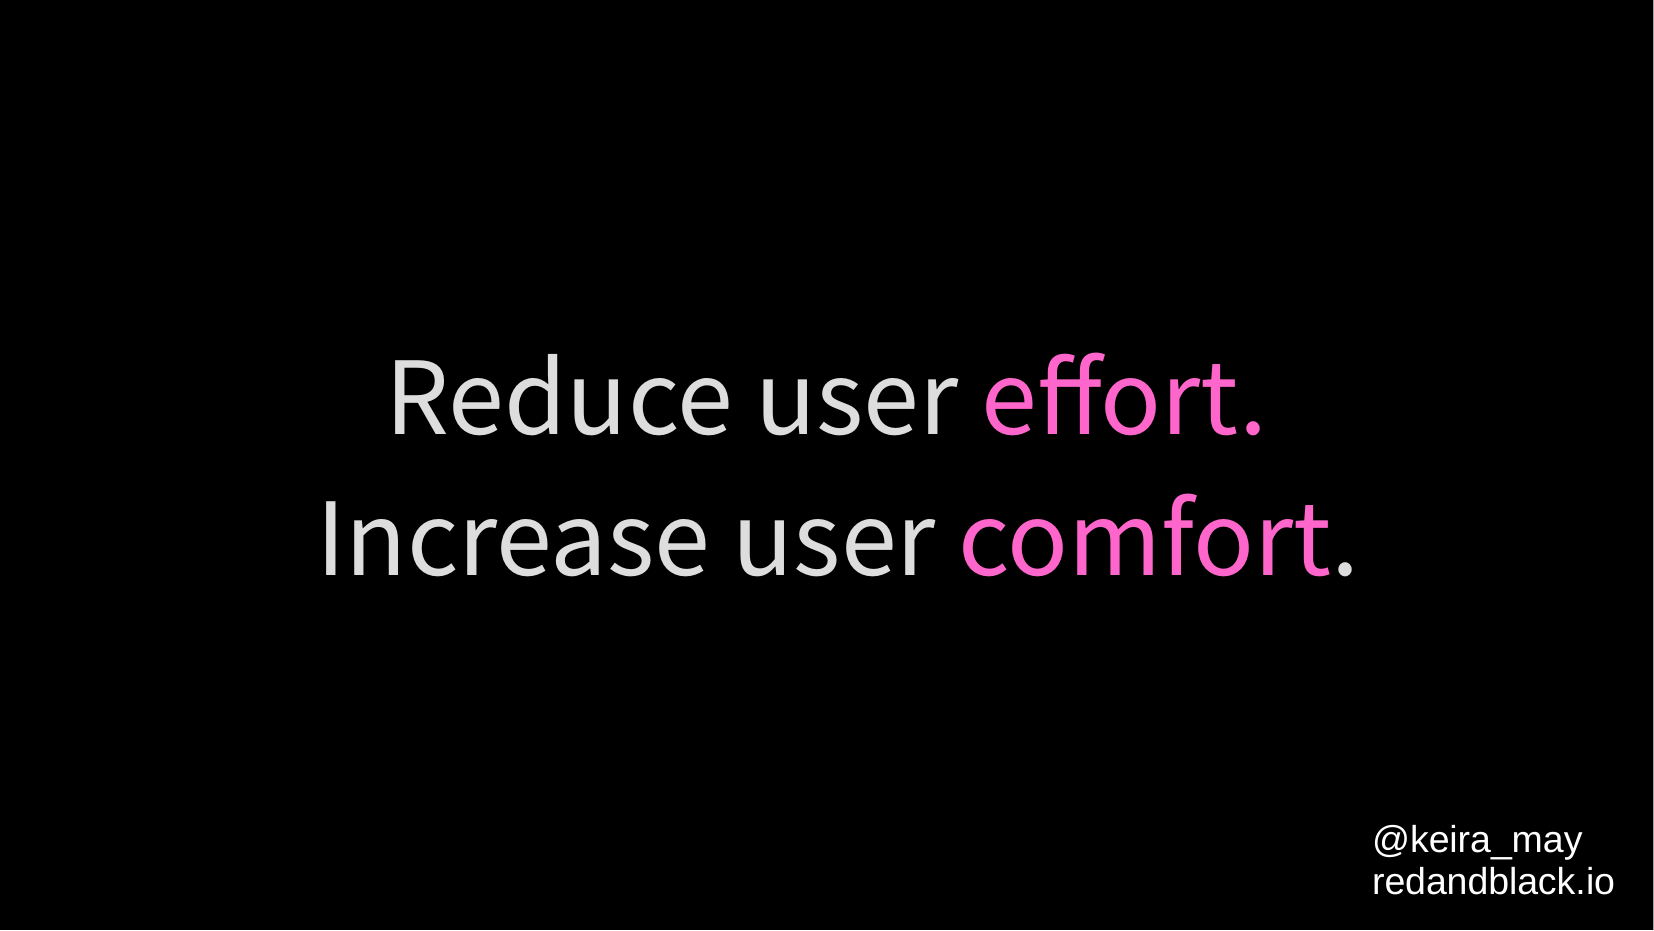

# Reduce user effort. Increase user comfort.
@keira_may
redandblack.io